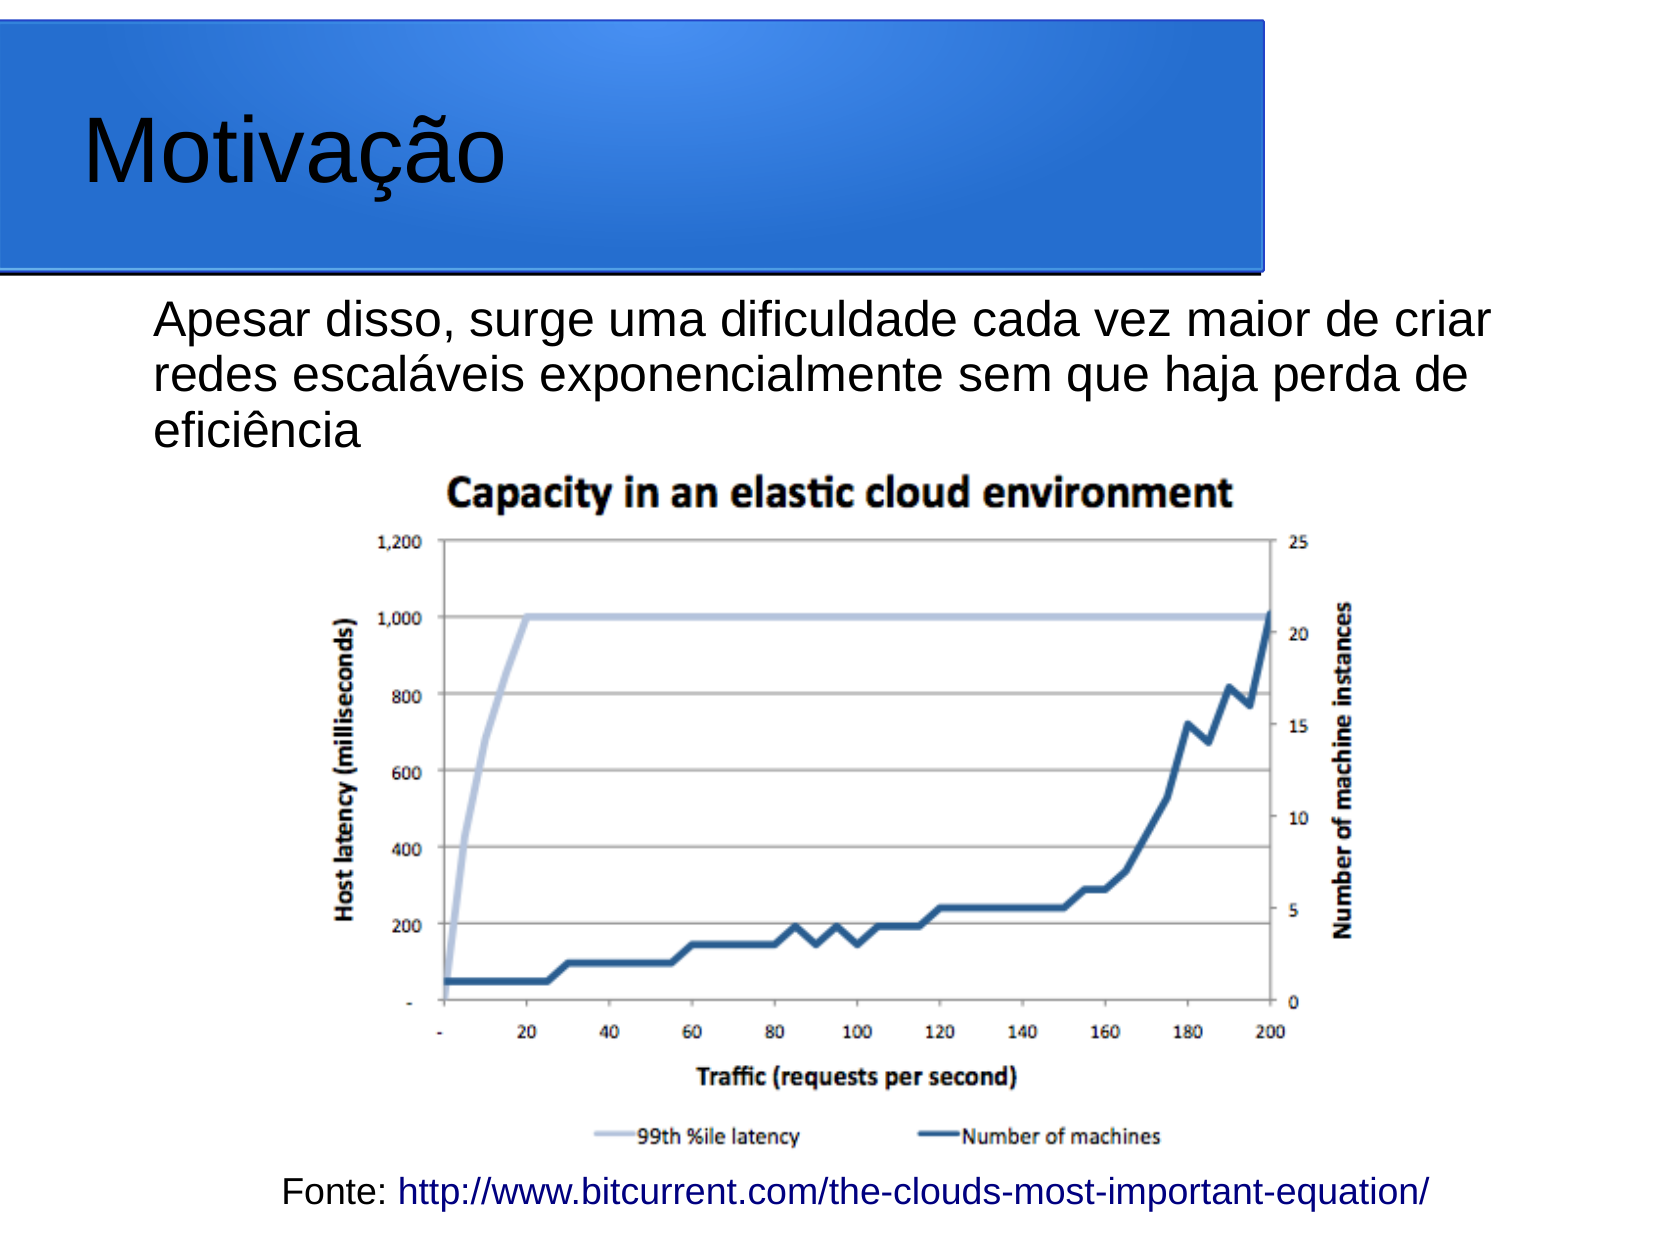

# Motivação
Apesar disso, surge uma dificuldade cada vez maior de criar redes escaláveis exponencialmente sem que haja perda de eficiência
Fonte: http://www.bitcurrent.com/the-clouds-most-important-equation/